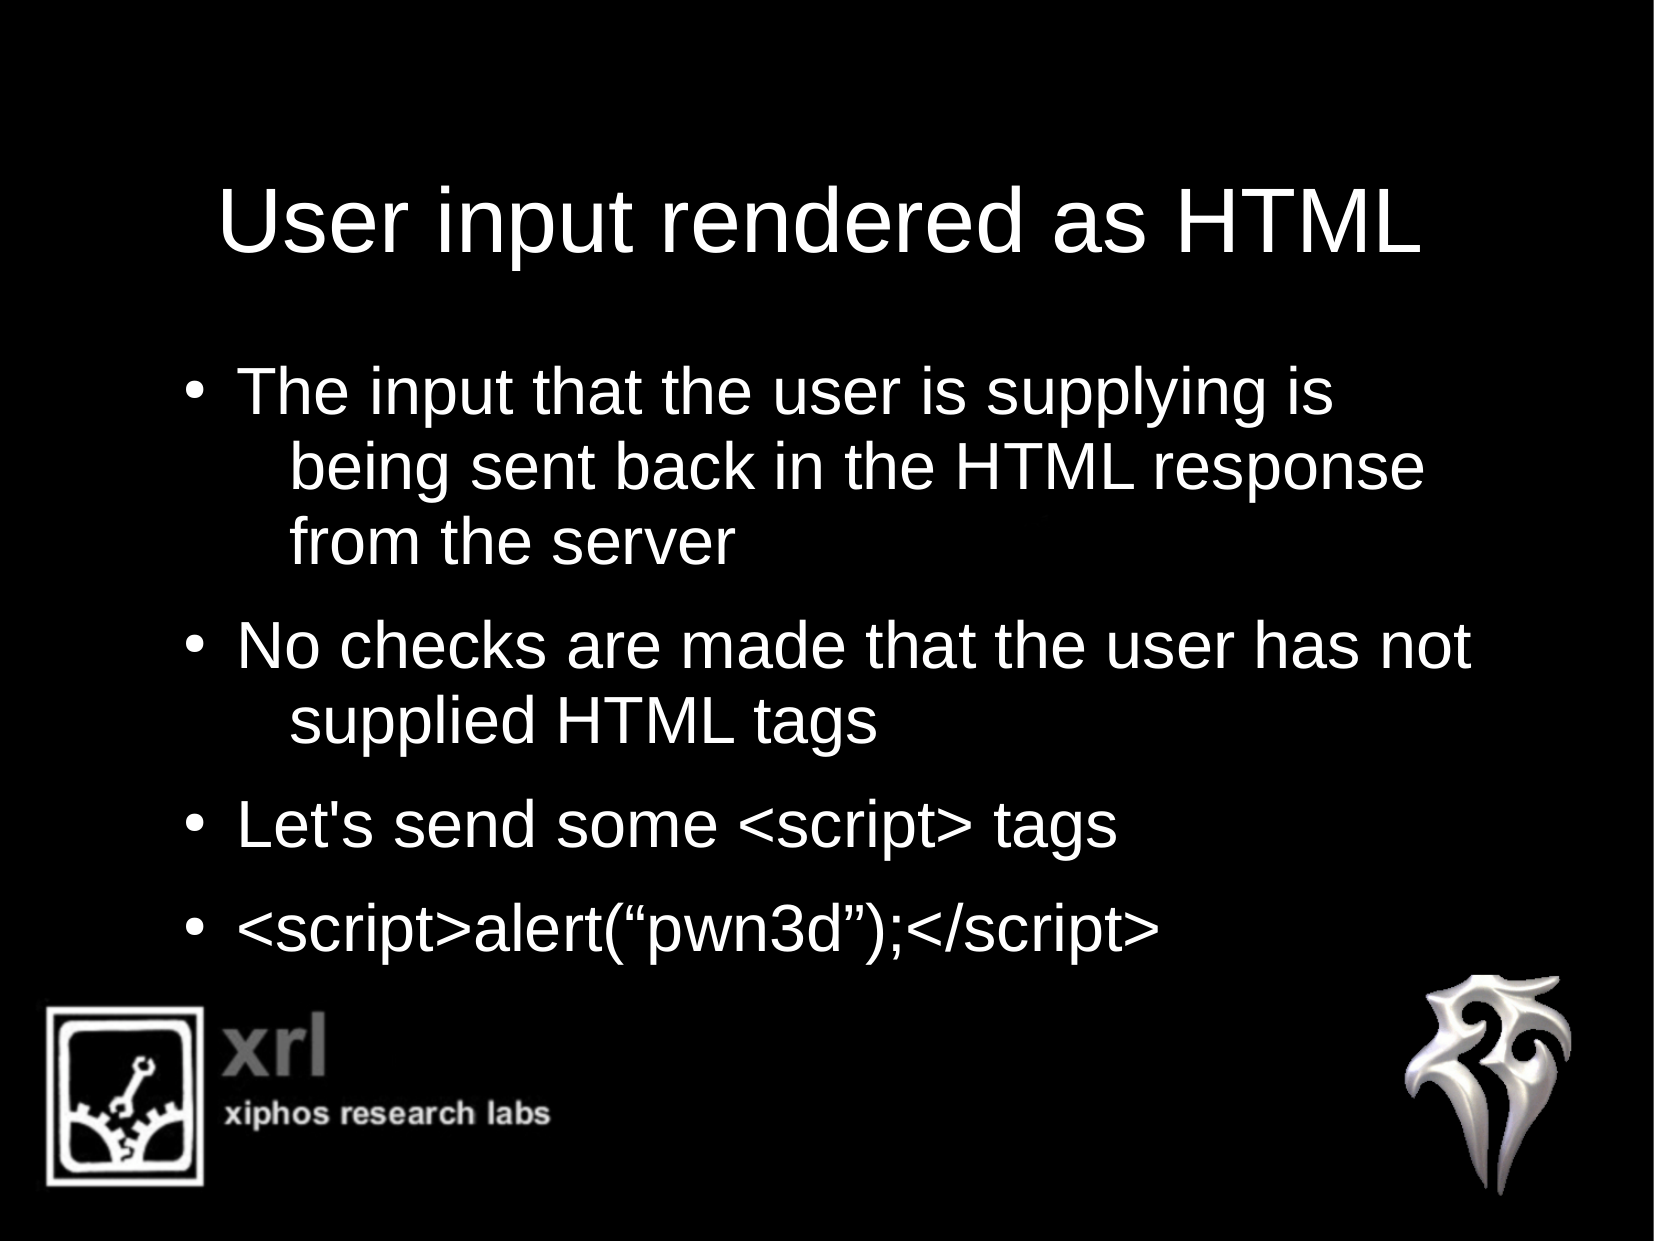

# User input rendered as HTML
The input that the user is supplying is being sent back in the HTML response from the server
No checks are made that the user has not supplied HTML tags
Let's send some <script> tags
<script>alert(“pwn3d”);</script>